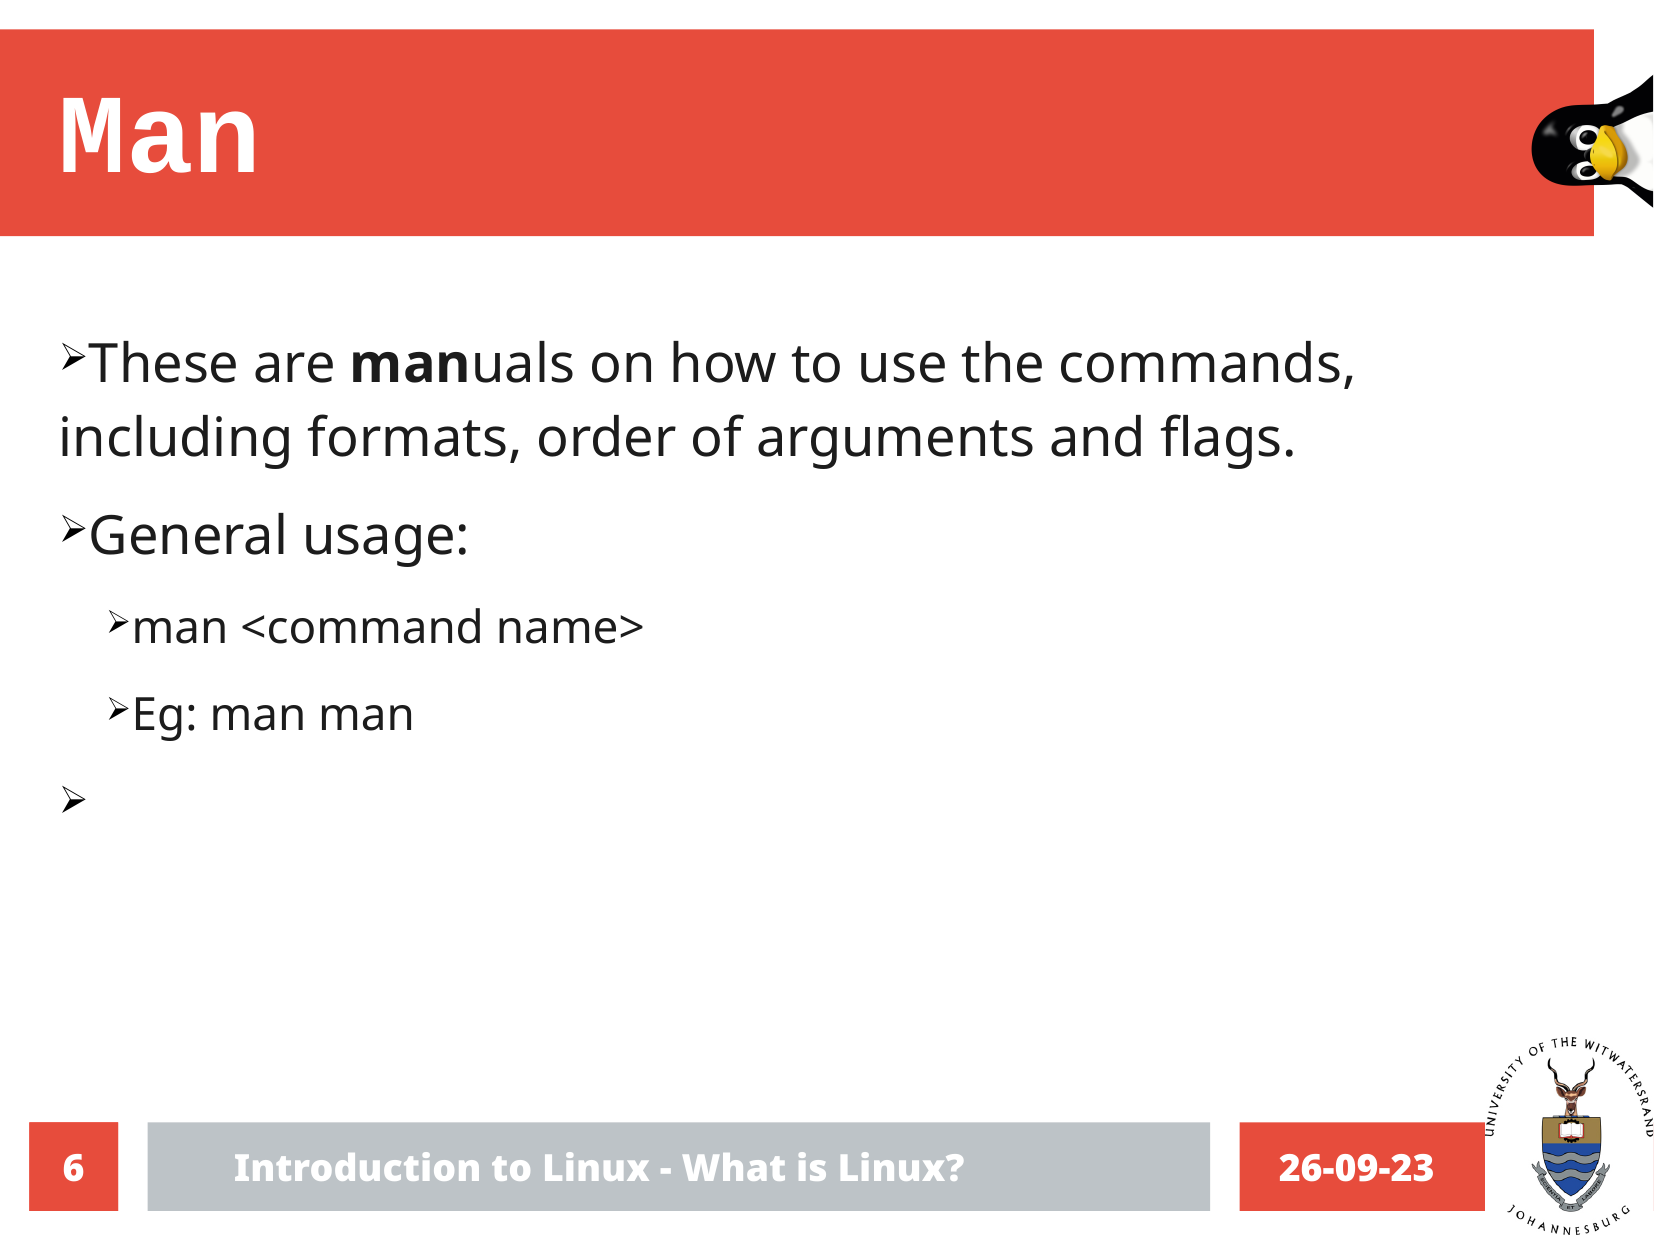

# Man
These are manuals on how to use the commands, including formats, order of arguments and flags.
General usage:
man <command name>
Eg: man man
6
 Introduction to Linux - What is Linux?